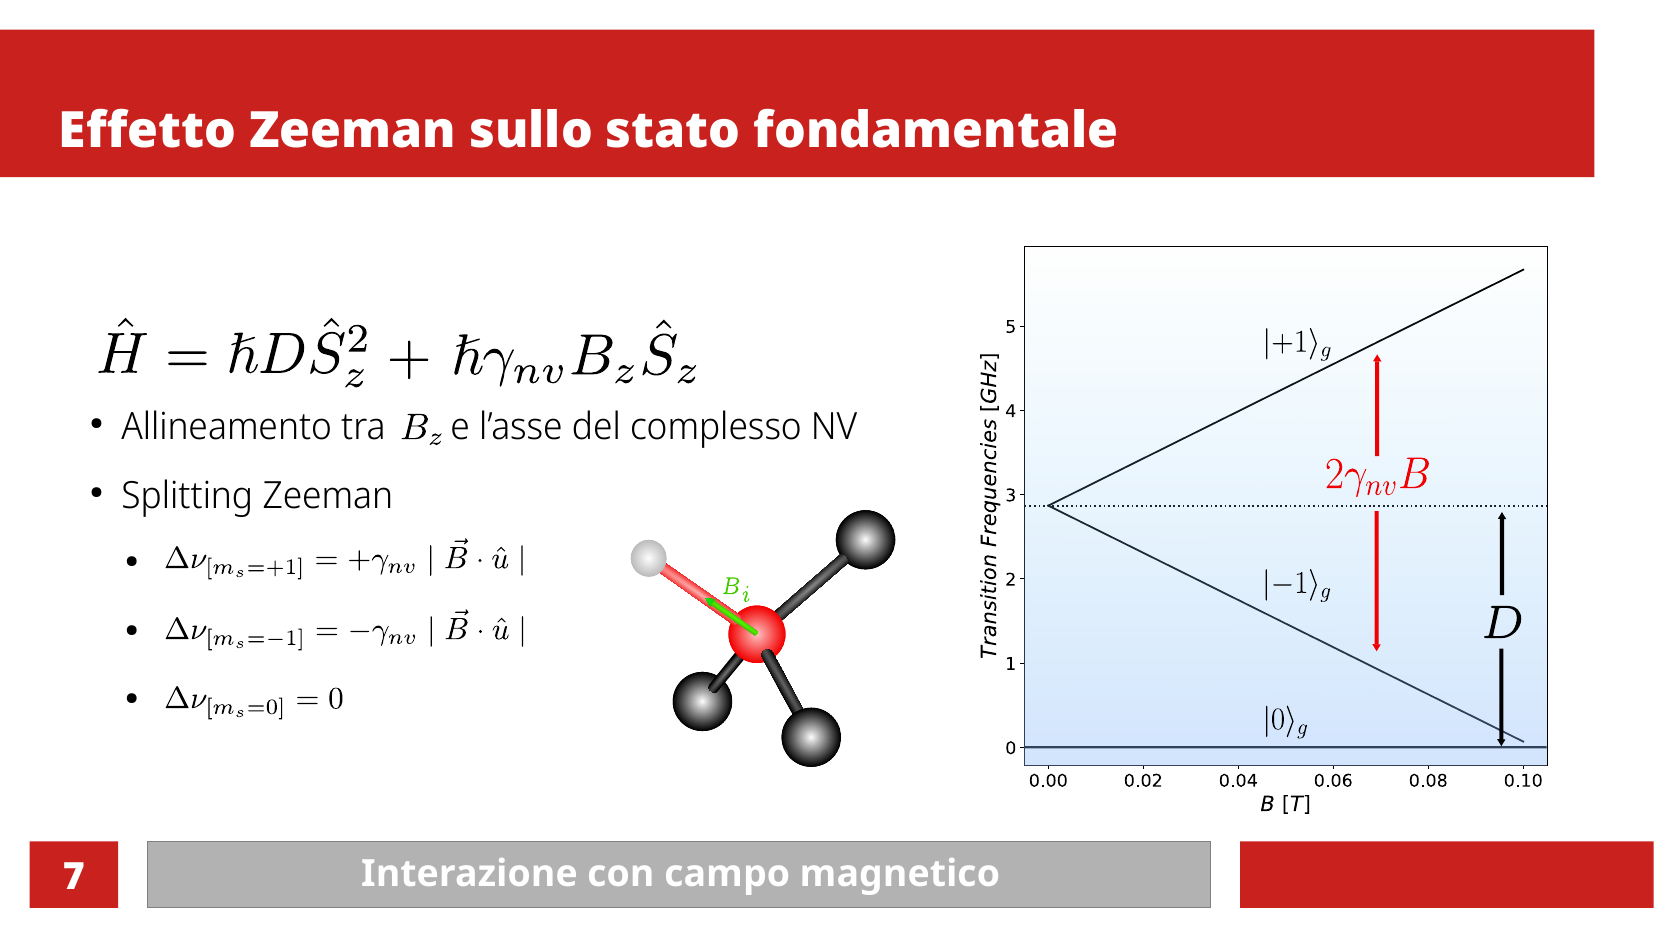

# Effetto Zeeman sullo stato fondamentale
 Allineamento tra e l’asse del complesso NV
 Splitting Zeeman
Interazione con campo magnetico
7